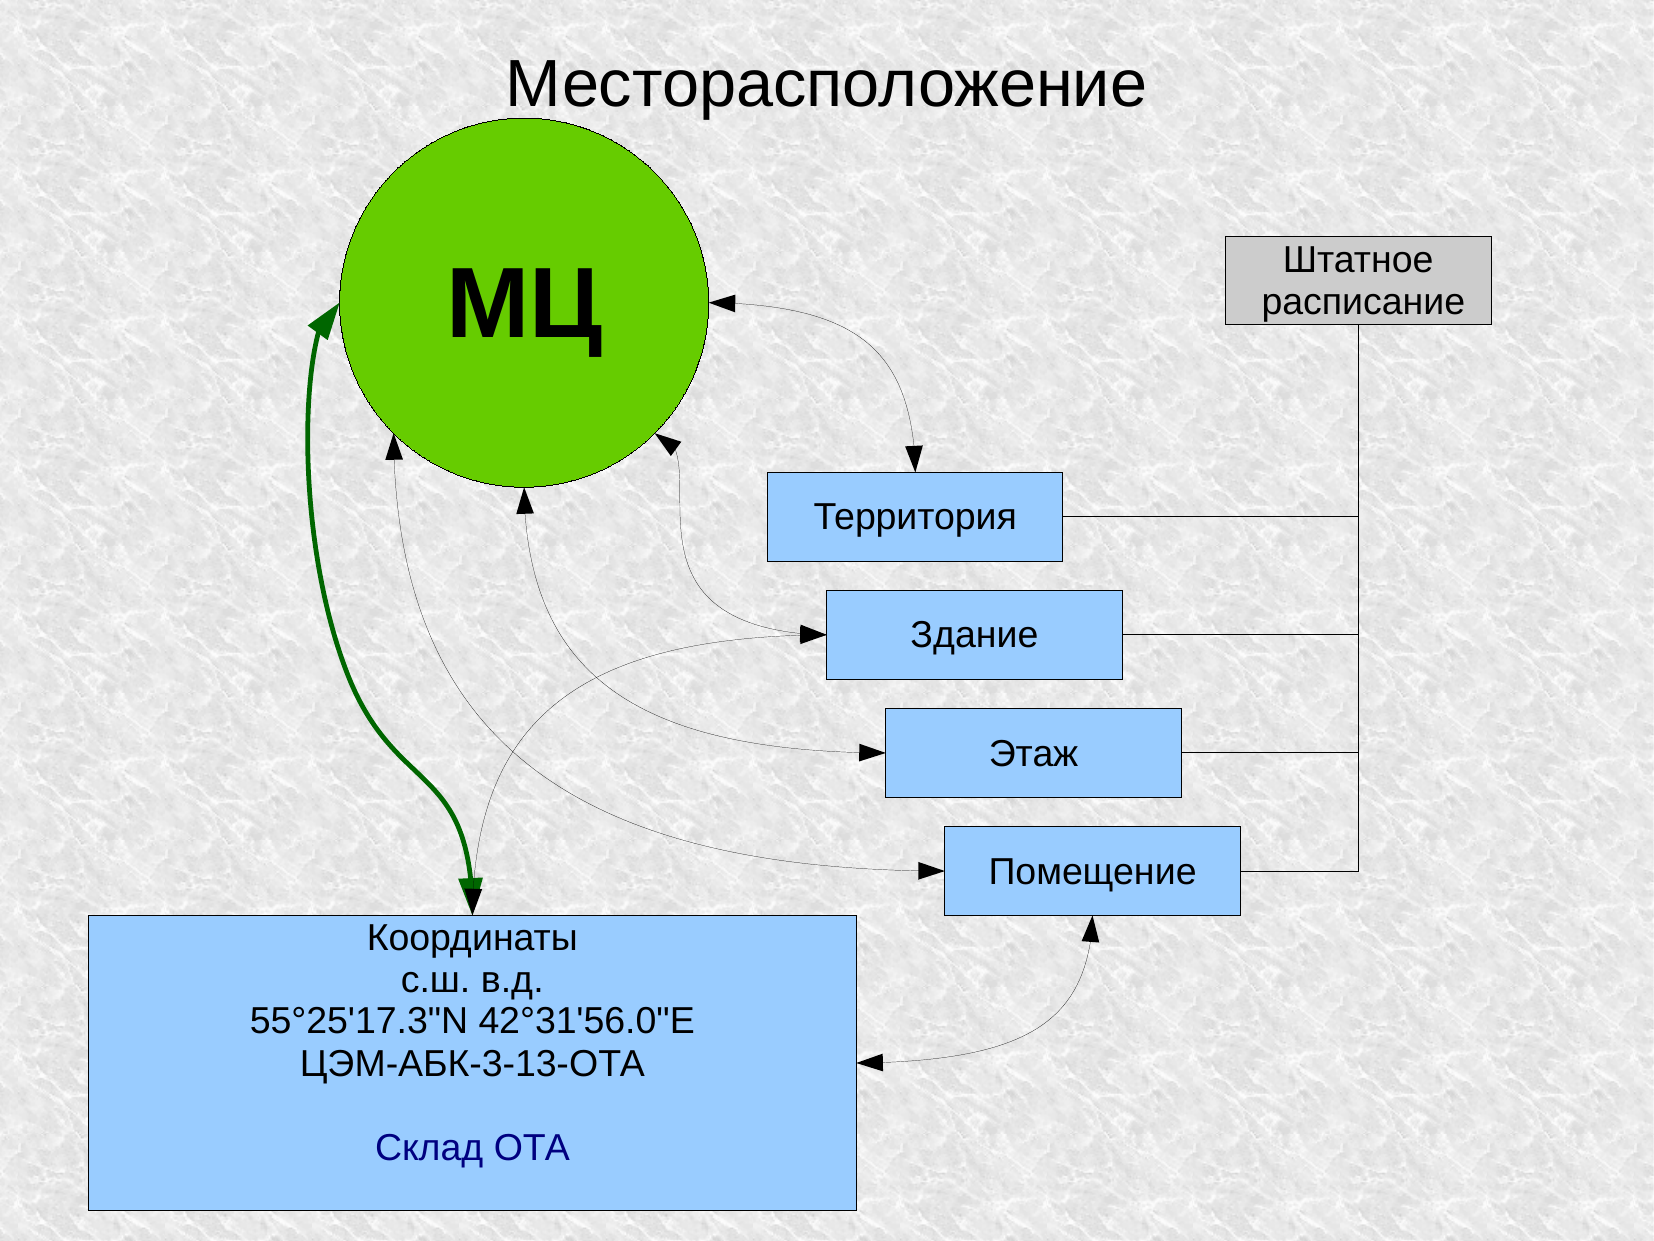

# Месторасположение
МЦ
Штатное
 расписание
Территория
Здание
Этаж
Помещение
Координаты
с.ш. в.д.
55°25'17.3"N 42°31'56.0"E
ЦЭМ-АБК-3-13-ОТА
Склад ОТА